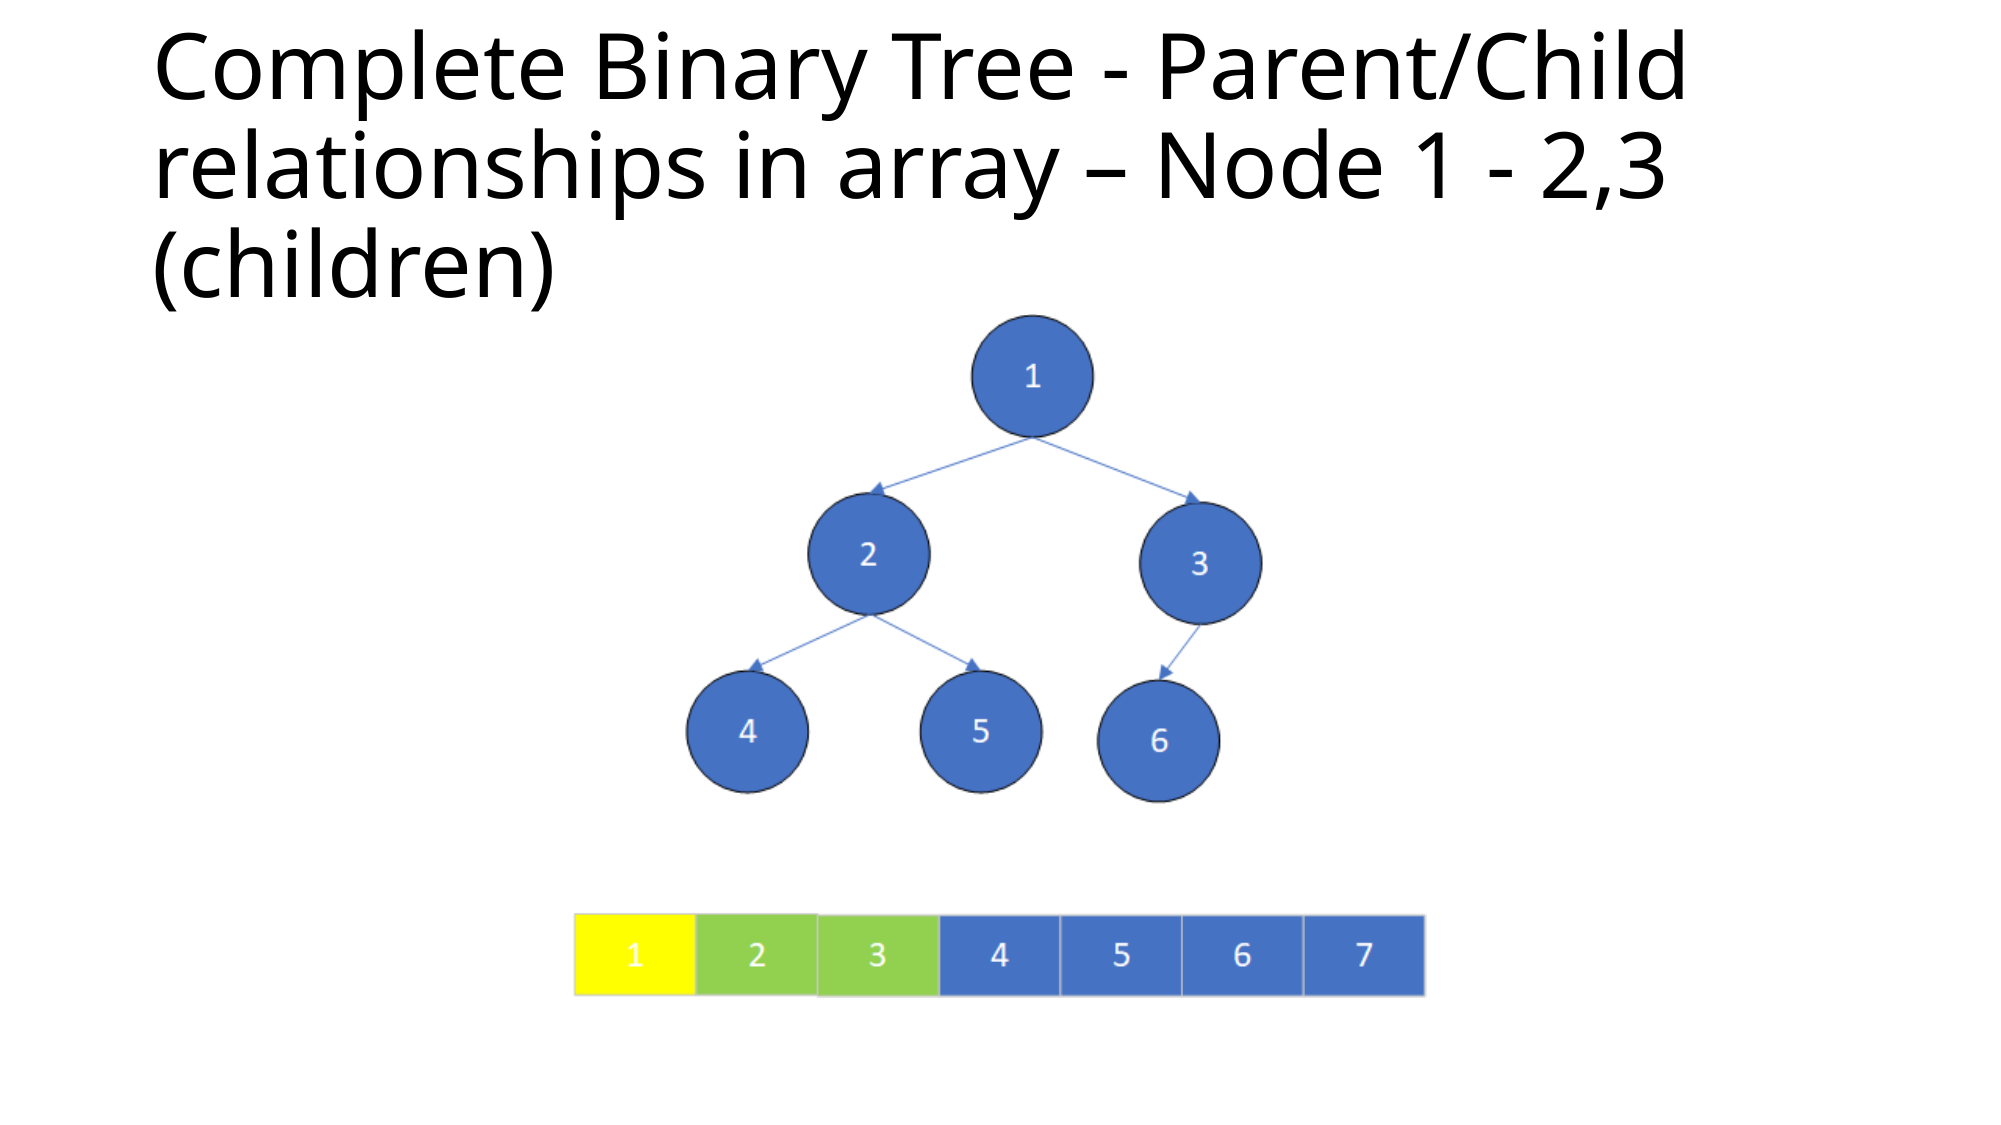

# Complete Binary Tree - Parent/Child relationships in array – Node 1 - 2,3 (children)